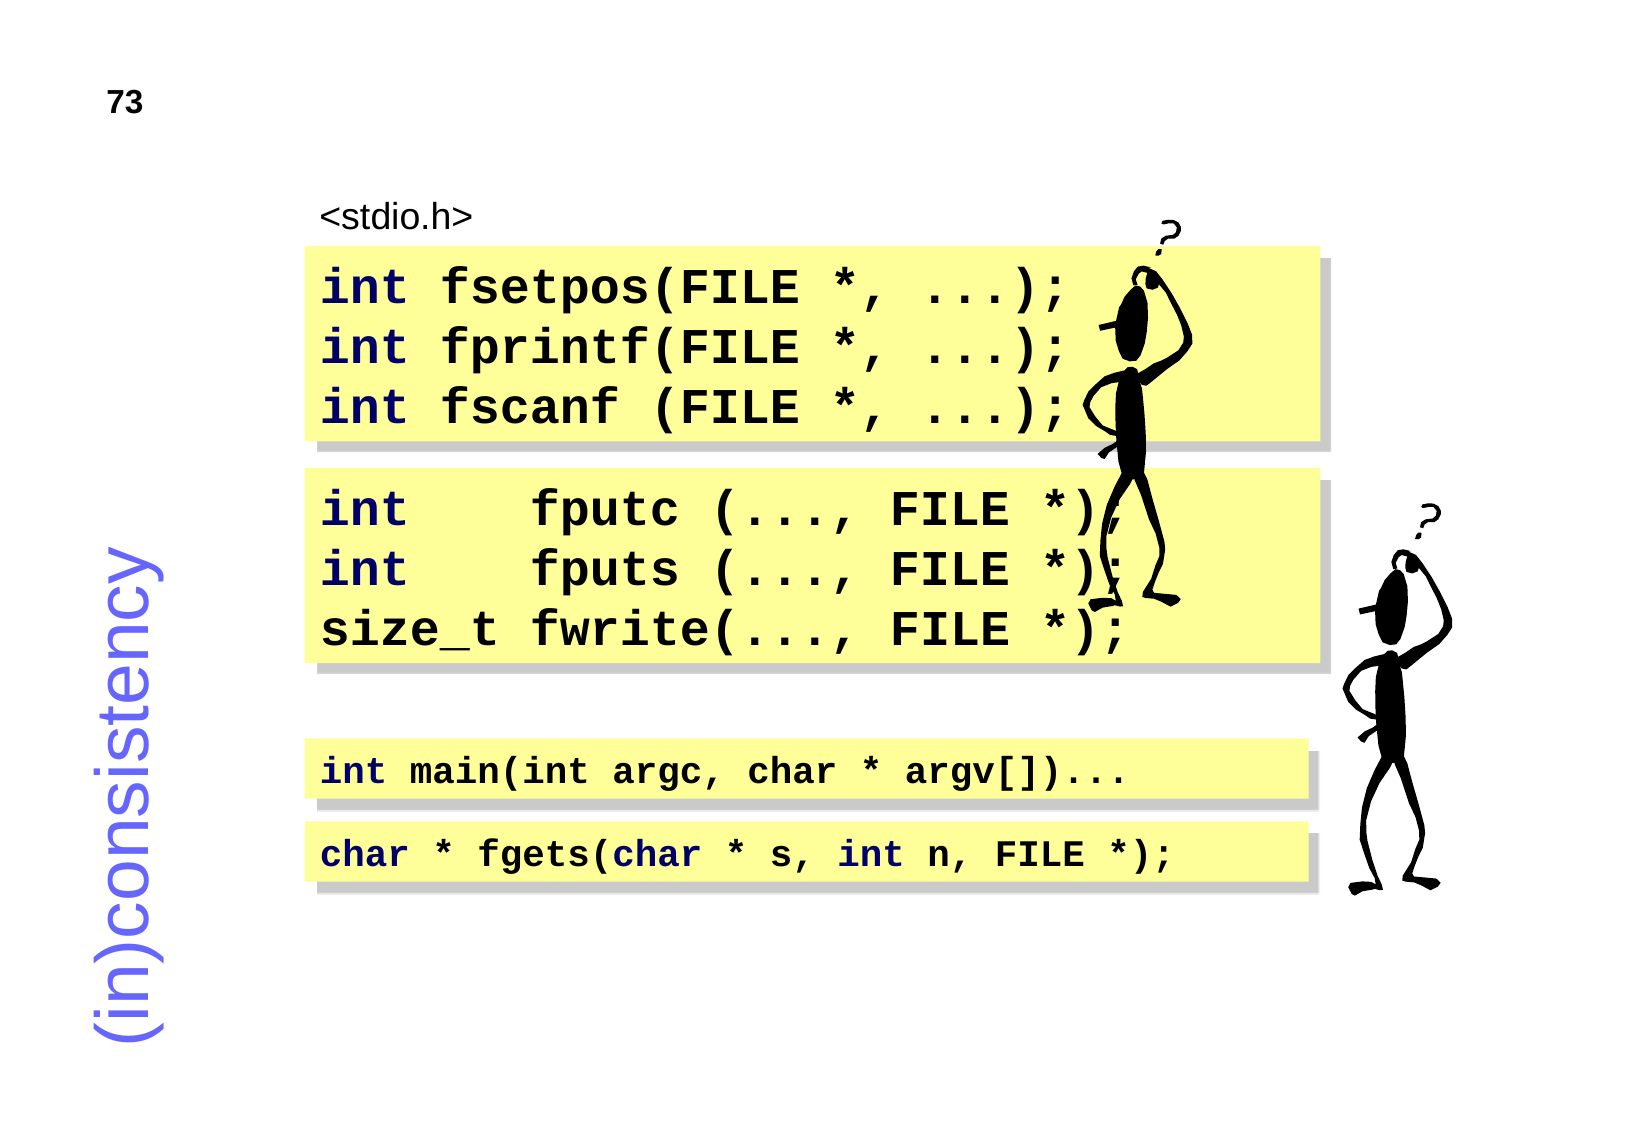

73
<stdio.h>
int fsetpos(FILE *, ...);
int fprintf(FILE *, ...);
int fscanf (FILE *, ...);
int fputc (..., FILE *);
int fputs (..., FILE *);
size_t fwrite(..., FILE *);
# (in)consistency
int main(int argc, char * argv[])...
char * fgets(char * s, int n, FILE *);